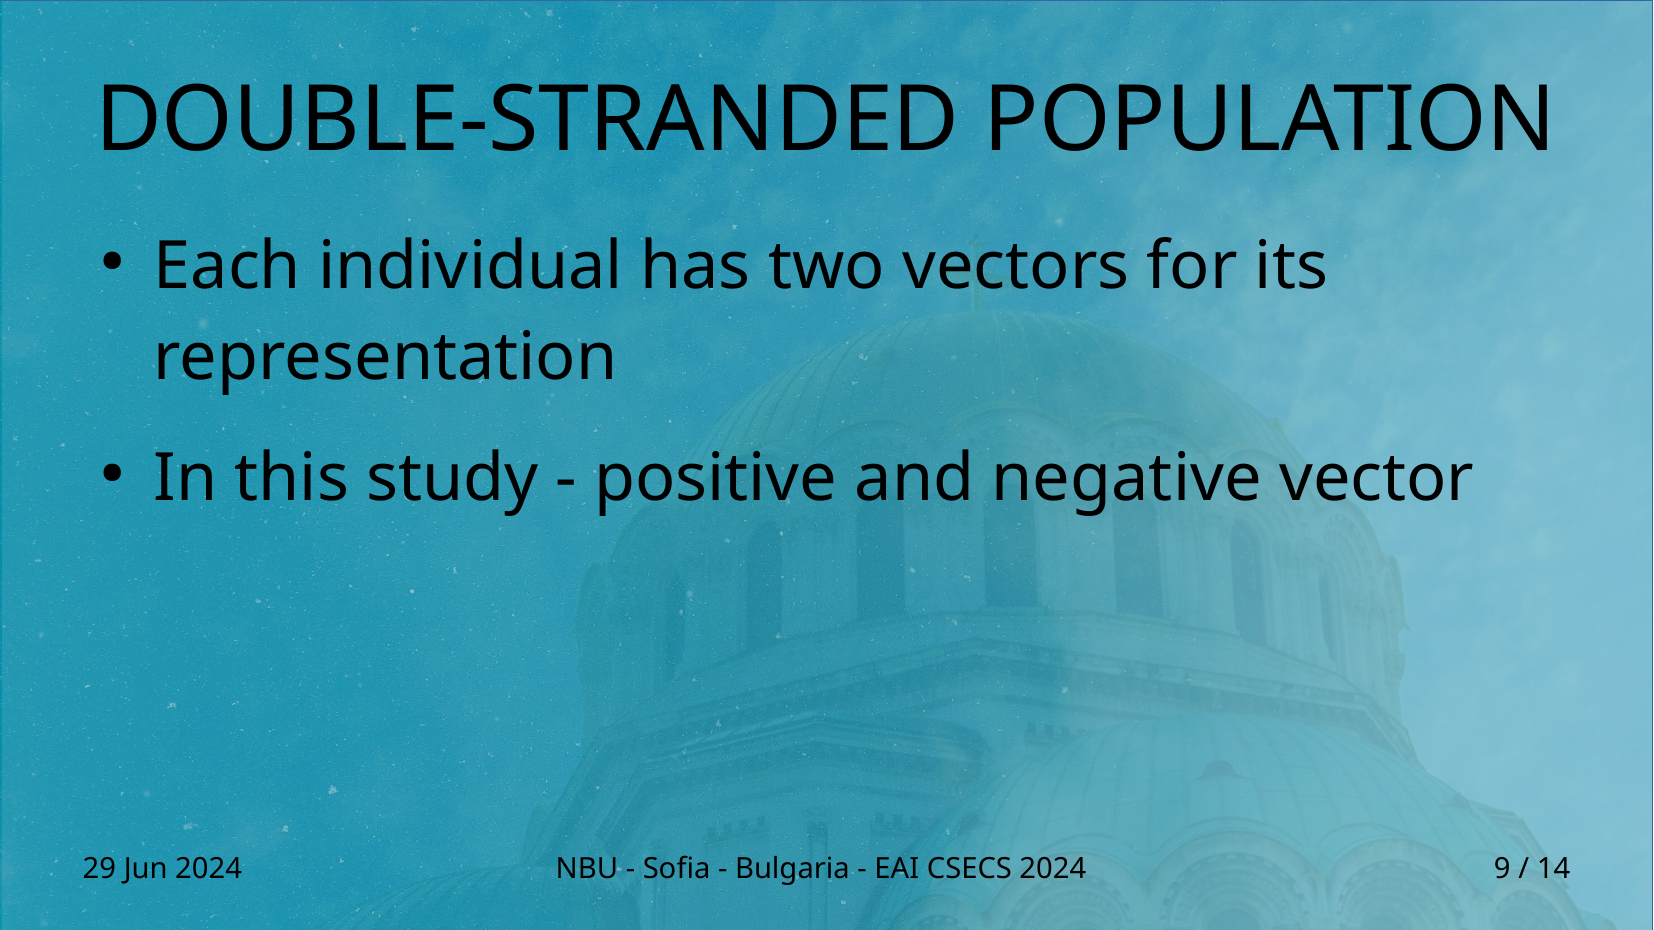

# DOUBLE-STRANDED POPULATION
Each individual has two vectors for its representation
In this study - positive and negative vector
29 Jun 2024
NBU - Sofia - Bulgaria - EAI CSECS 2024
9